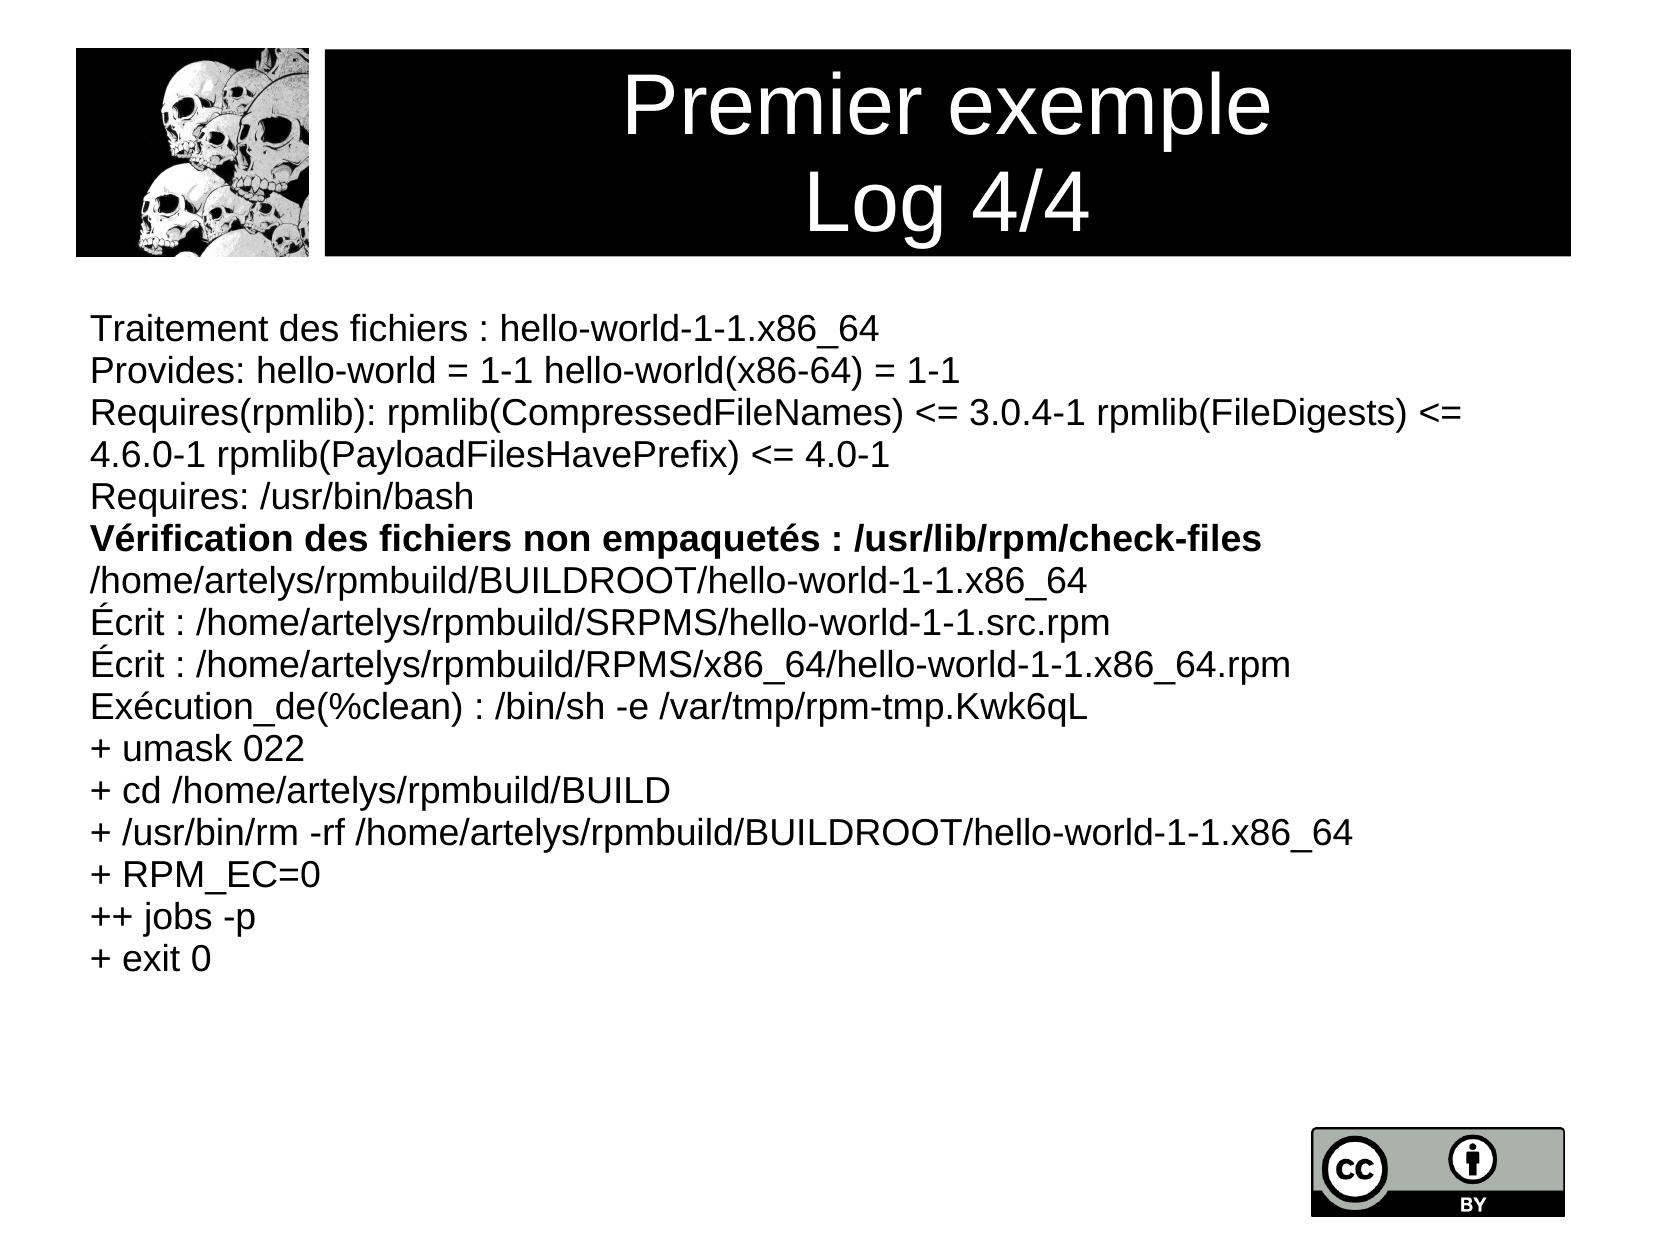

# Premier exemple Log 4/4
Traitement des fichiers : hello-world-1-1.x86_64
Provides: hello-world = 1-1 hello-world(x86-64) = 1-1
Requires(rpmlib): rpmlib(CompressedFileNames) <= 3.0.4-1 rpmlib(FileDigests) <= 4.6.0-1 rpmlib(PayloadFilesHavePrefix) <= 4.0-1
Requires: /usr/bin/bash
Vérification des fichiers non empaquetés : /usr/lib/rpm/check-files /home/artelys/rpmbuild/BUILDROOT/hello-world-1-1.x86_64
Écrit : /home/artelys/rpmbuild/SRPMS/hello-world-1-1.src.rpm
Écrit : /home/artelys/rpmbuild/RPMS/x86_64/hello-world-1-1.x86_64.rpm
Exécution_de(%clean) : /bin/sh -e /var/tmp/rpm-tmp.Kwk6qL
+ umask 022
+ cd /home/artelys/rpmbuild/BUILD
+ /usr/bin/rm -rf /home/artelys/rpmbuild/BUILDROOT/hello-world-1-1.x86_64
+ RPM_EC=0
++ jobs -p
+ exit 0